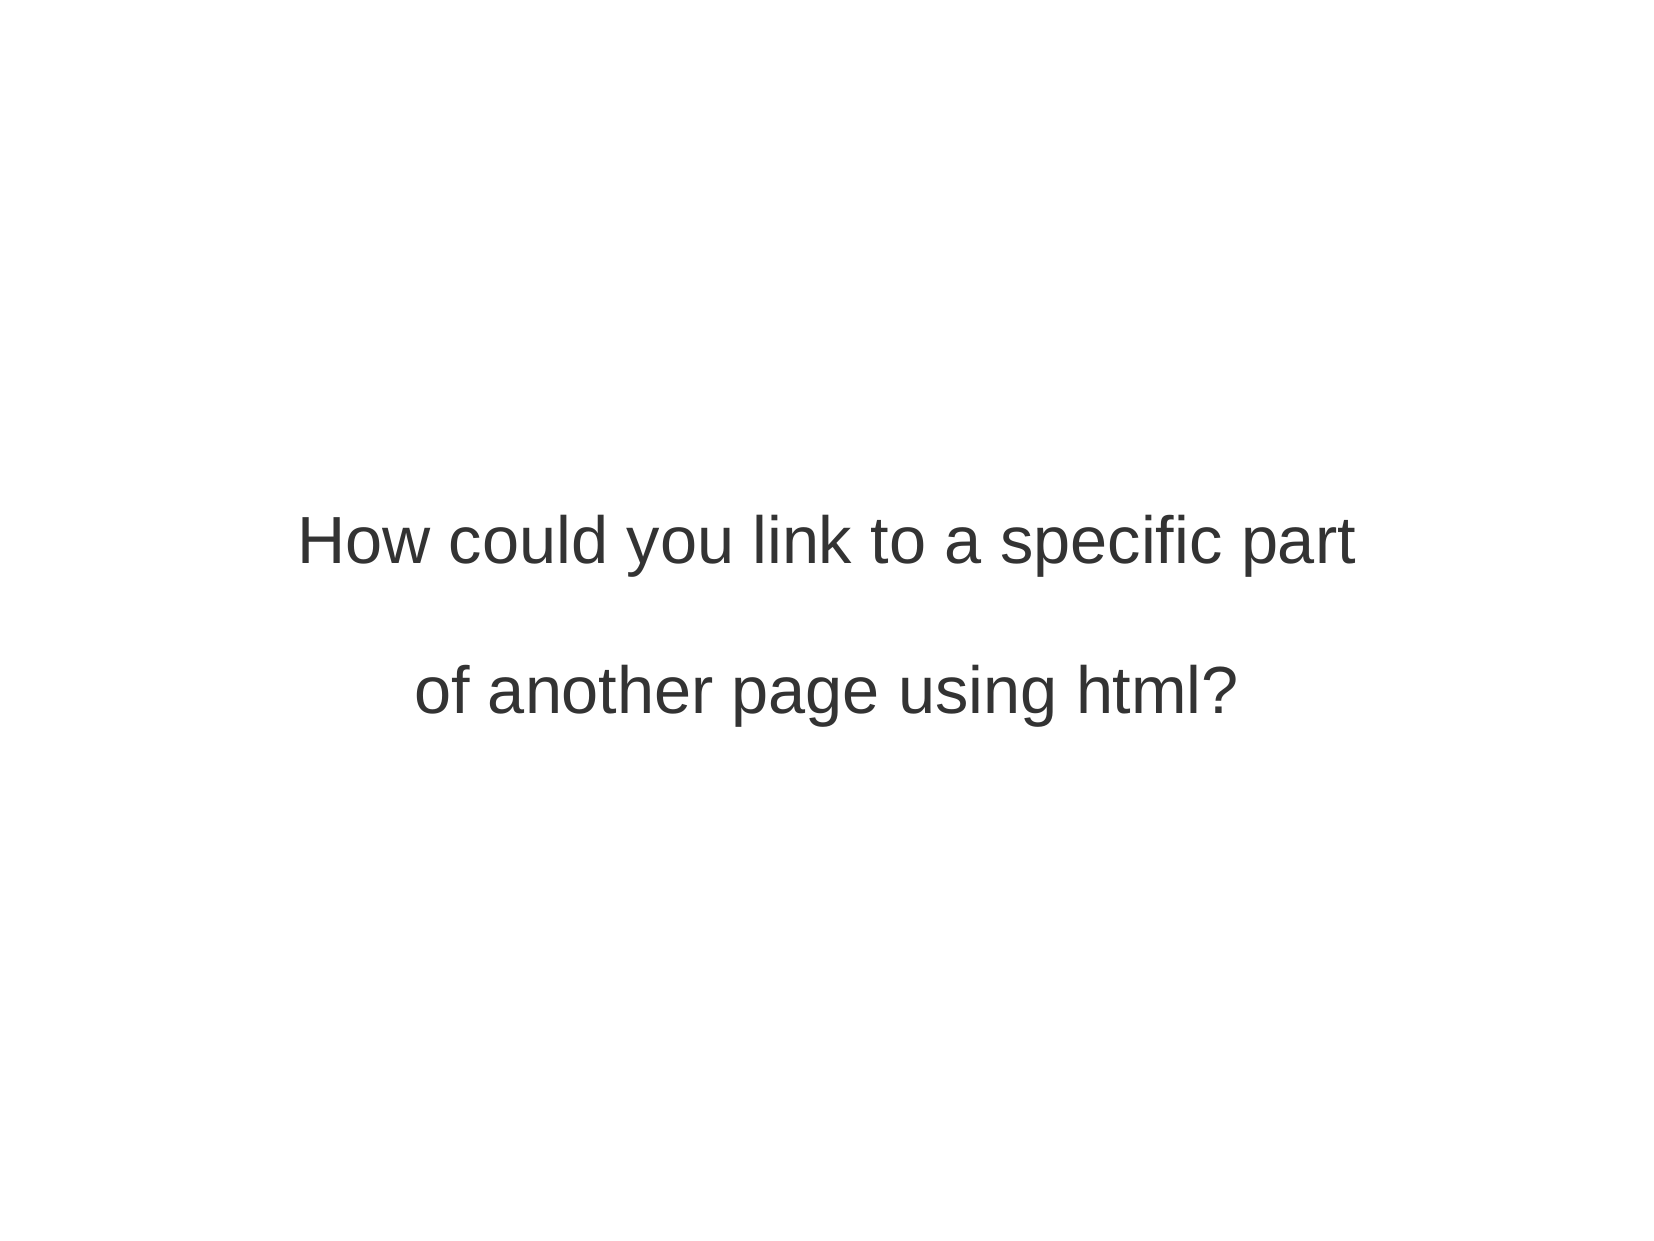

# How could you link to a specific part
of another page using html?